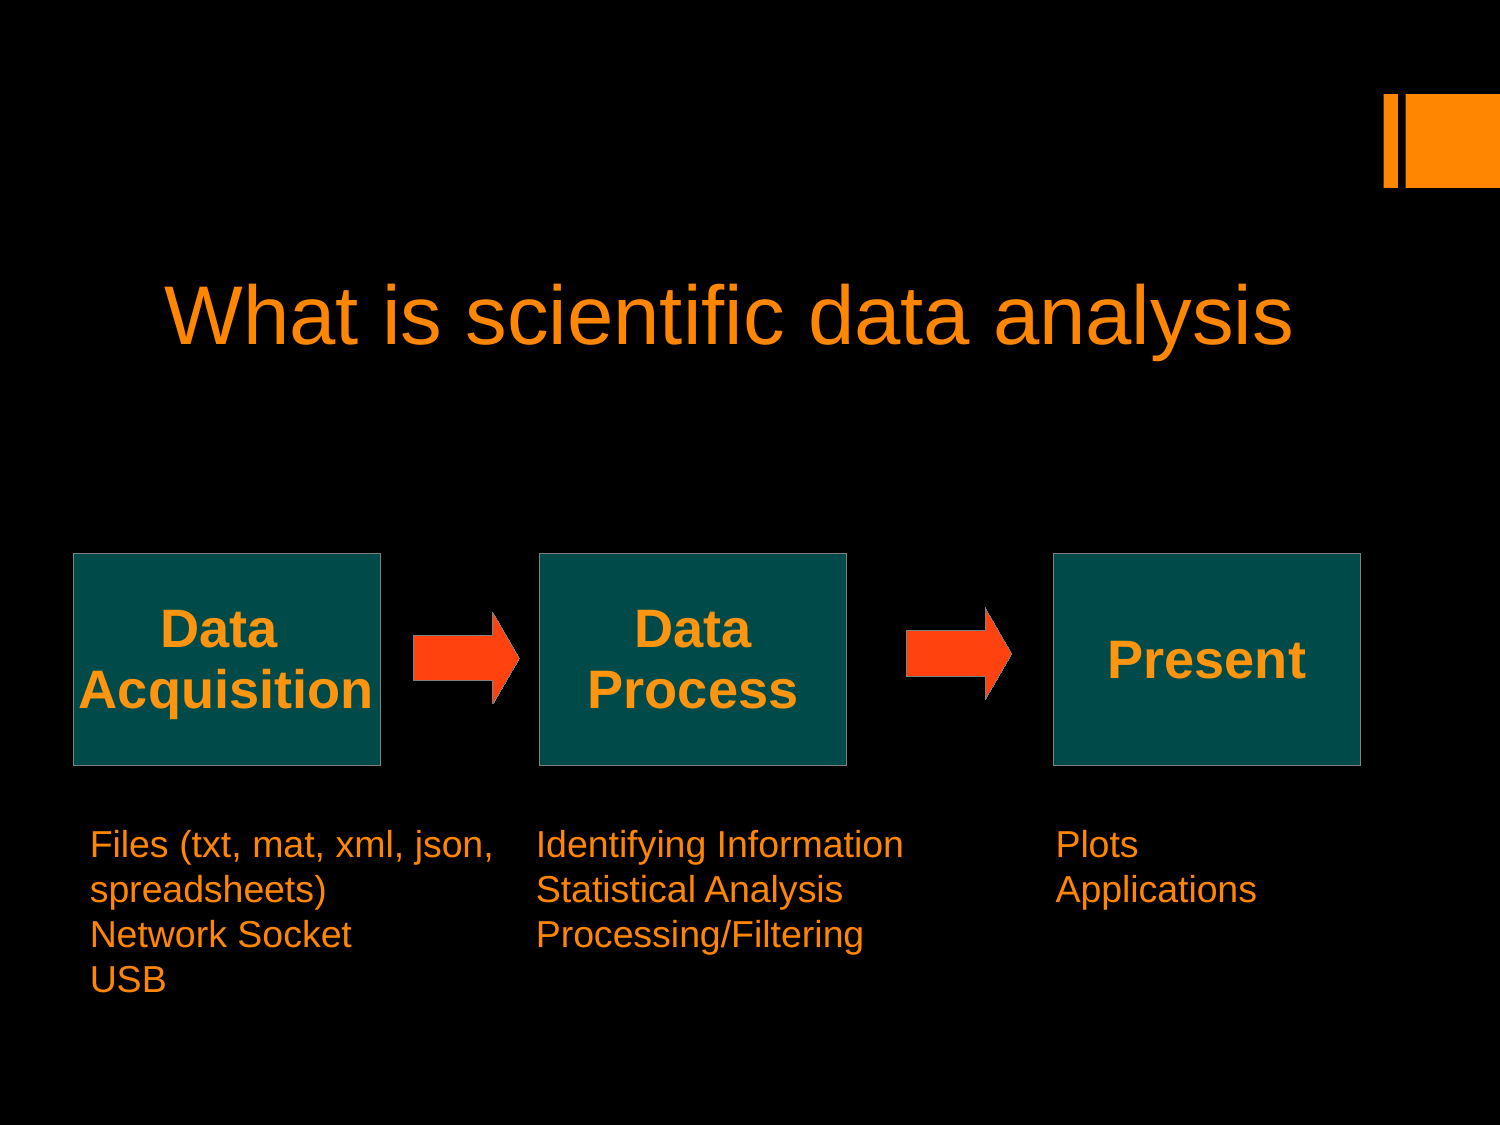

# What is scientific data analysis
Present
Data
Process
Data
Acquisition
Files (txt, mat, xml, json, spreadsheets)
Network Socket
USB
Identifying Information
Statistical Analysis
Processing/Filtering
Plots
Applications